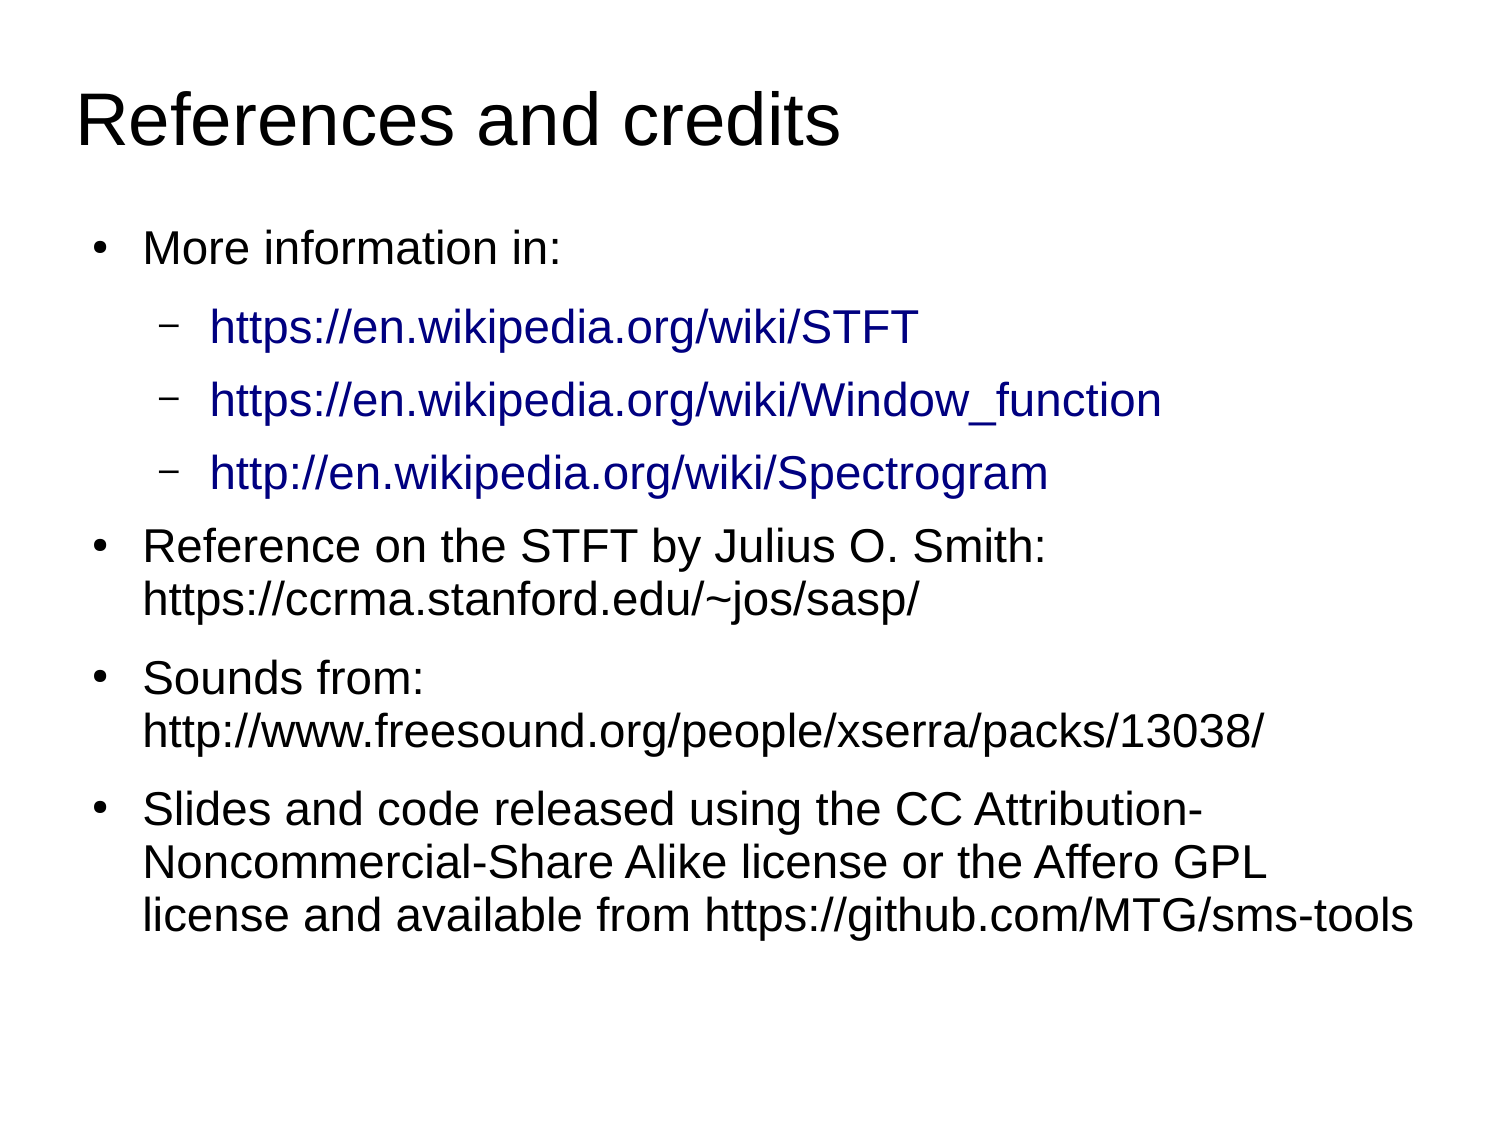

# References and credits
More information in:
https://en.wikipedia.org/wiki/STFT
https://en.wikipedia.org/wiki/Window_function
http://en.wikipedia.org/wiki/Spectrogram
Reference on the STFT by Julius O. Smith:https://ccrma.stanford.edu/~jos/sasp/
Sounds from: http://www.freesound.org/people/xserra/packs/13038/
Slides and code released using the CC Attribution-Noncommercial-Share Alike license or the Affero GPL license and available from https://github.com/MTG/sms-tools